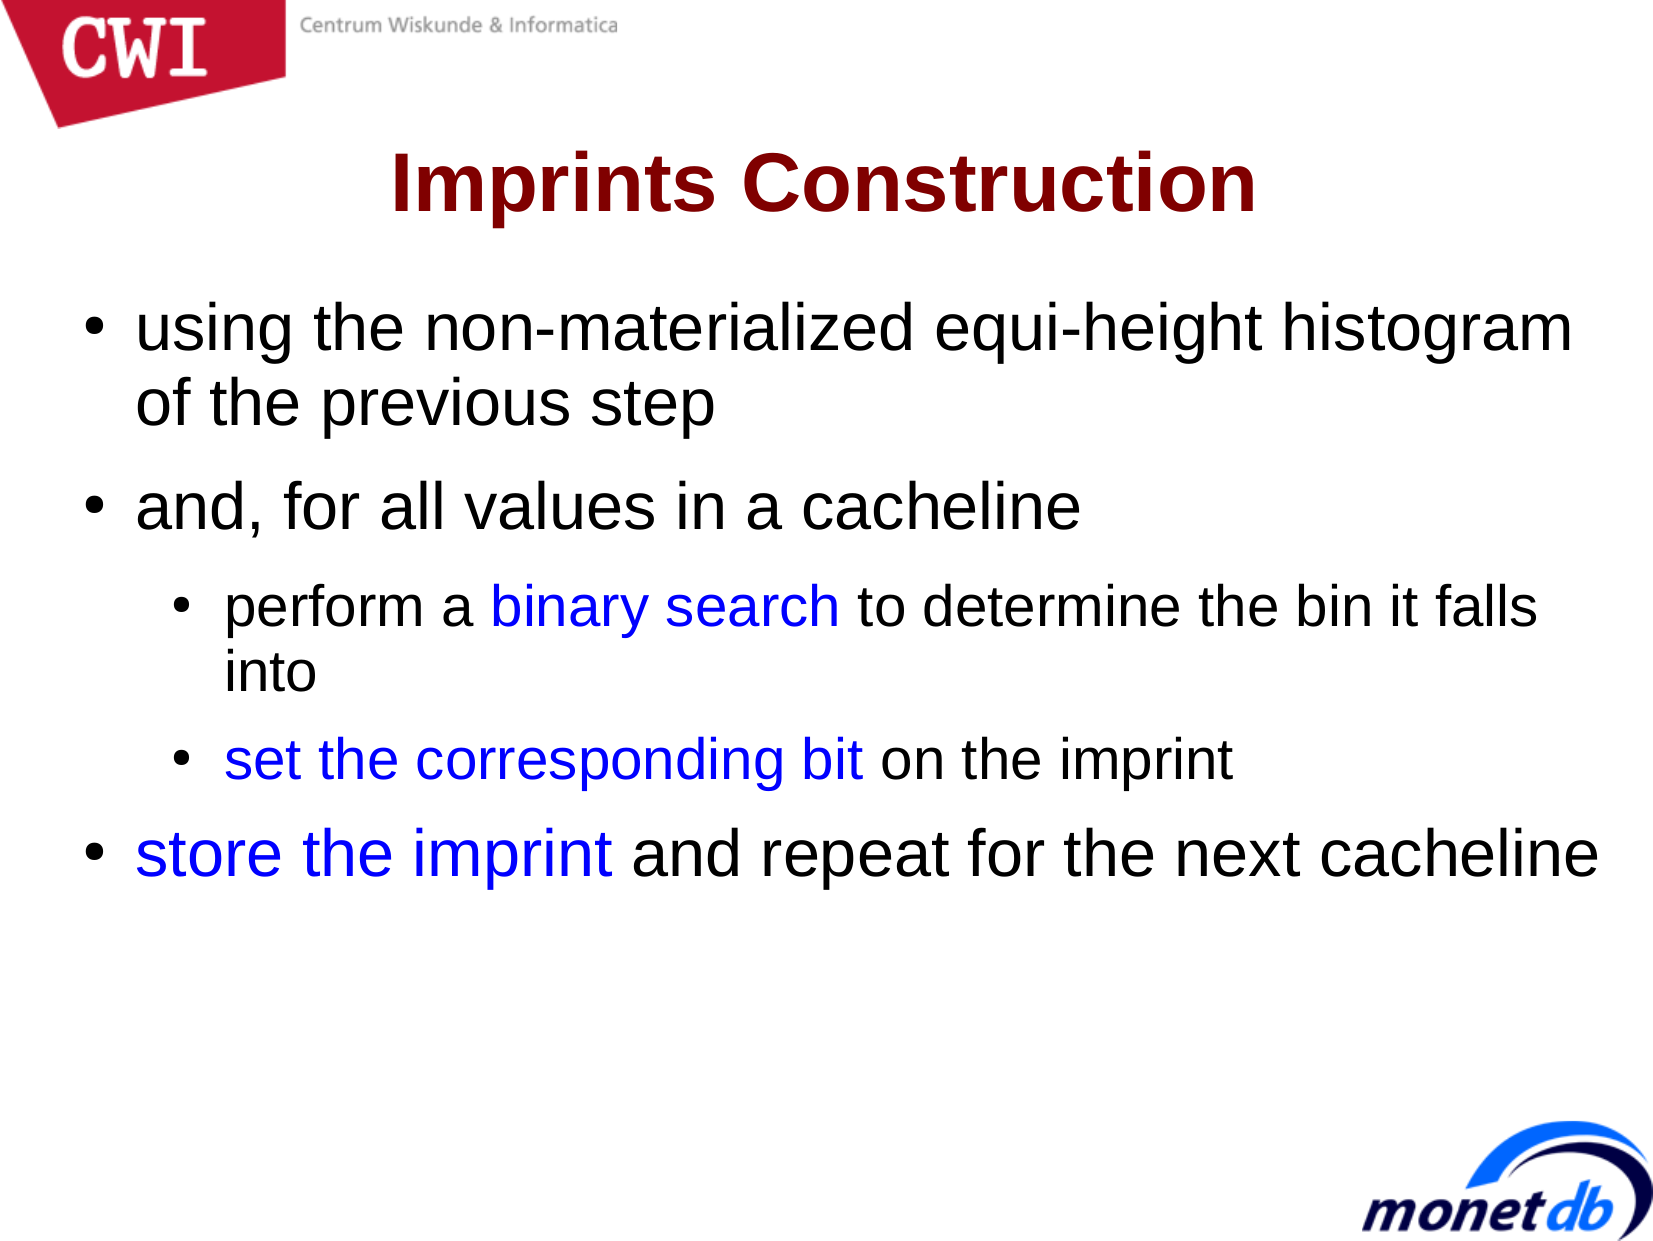

# Imprints Construction
using the non-materialized equi-height histogram of the previous step
and, for all values in a cacheline
perform a binary search to determine the bin it falls into
set the corresponding bit on the imprint
store the imprint and repeat for the next cacheline